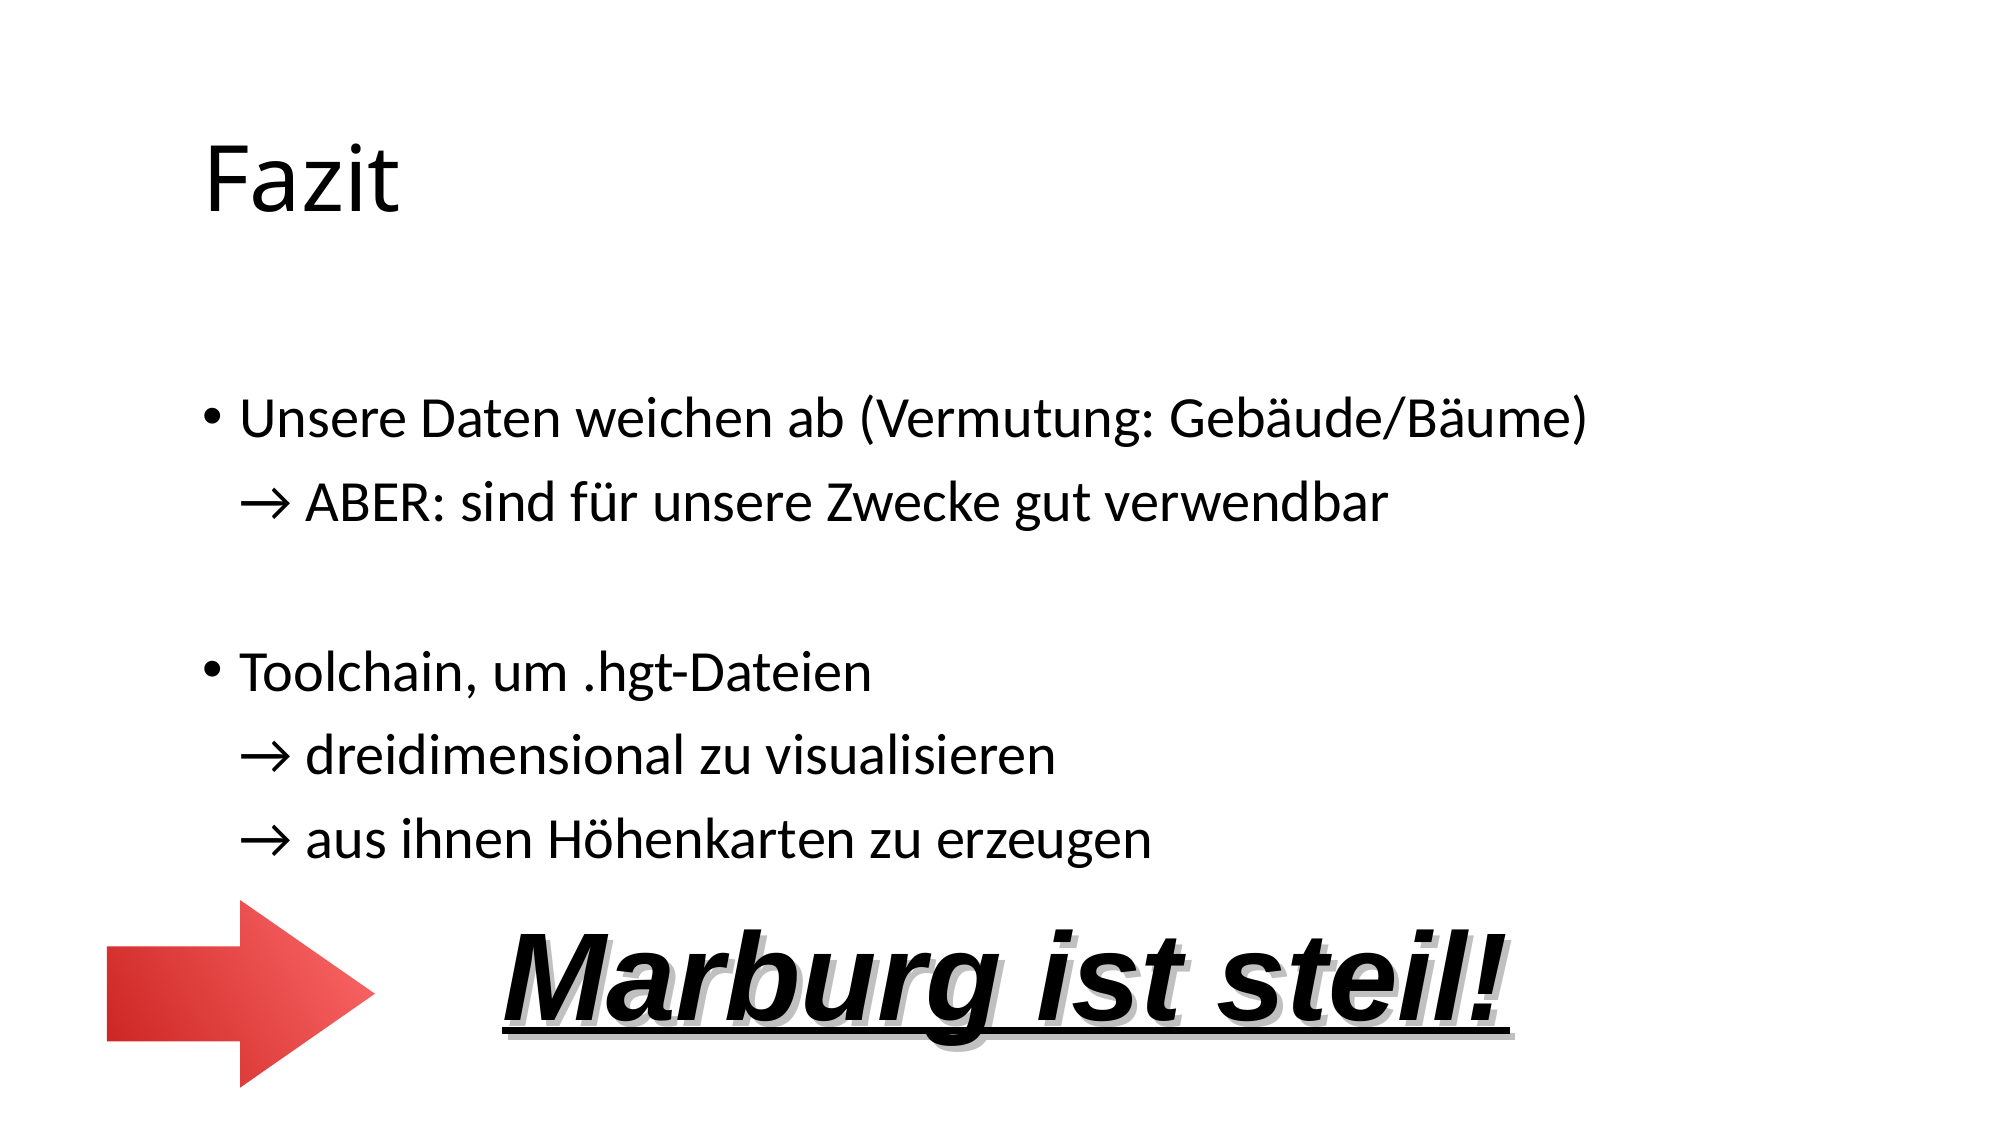

# Fazit
Unsere Daten weichen ab (Vermutung: Gebäude/Bäume)
→ ABER: sind für unsere Zwecke gut verwendbar
Toolchain, um .hgt-Dateien
→ dreidimensional zu visualisieren
→ aus ihnen Höhenkarten zu erzeugen
Marburg ist steil!